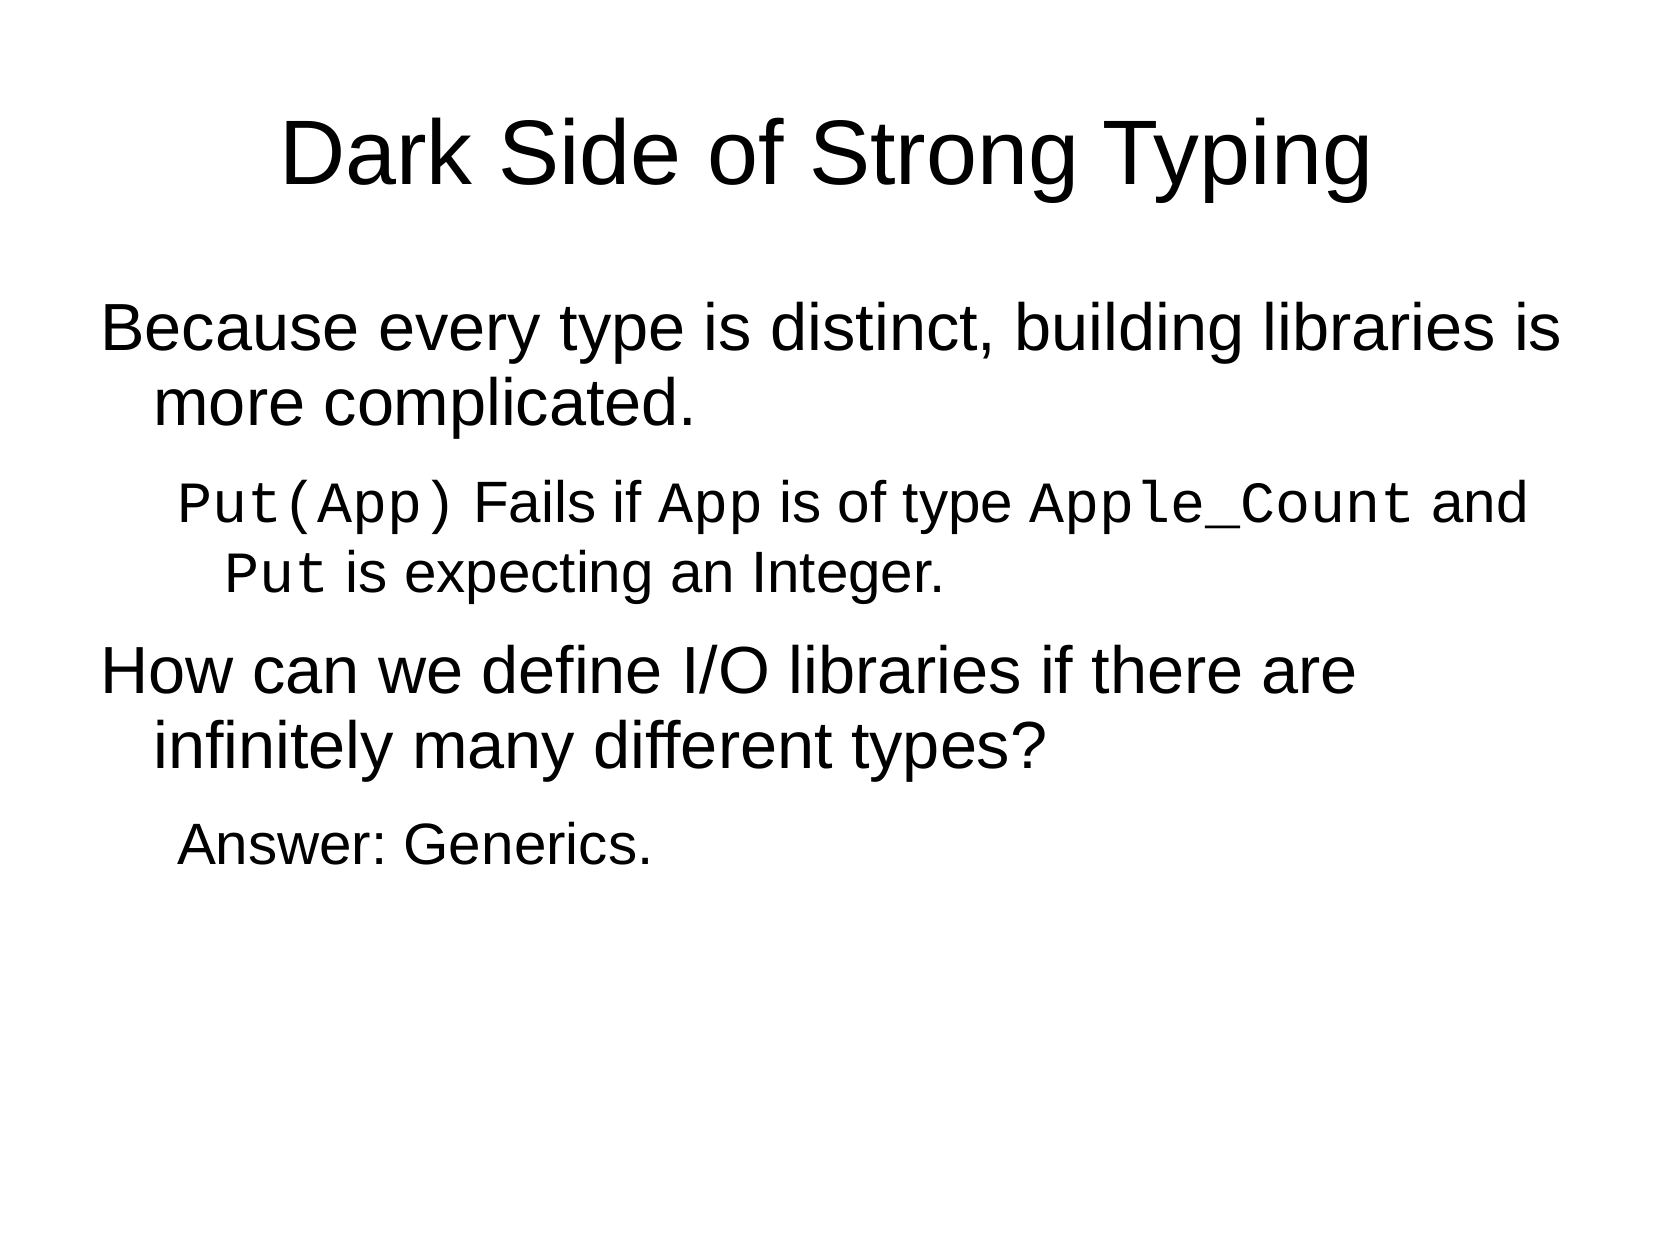

# Dark Side of Strong Typing
Because every type is distinct, building libraries is more complicated.
Put(App) Fails if App is of type Apple_Count and Put is expecting an Integer.
How can we define I/O libraries if there are infinitely many different types?
Answer: Generics.